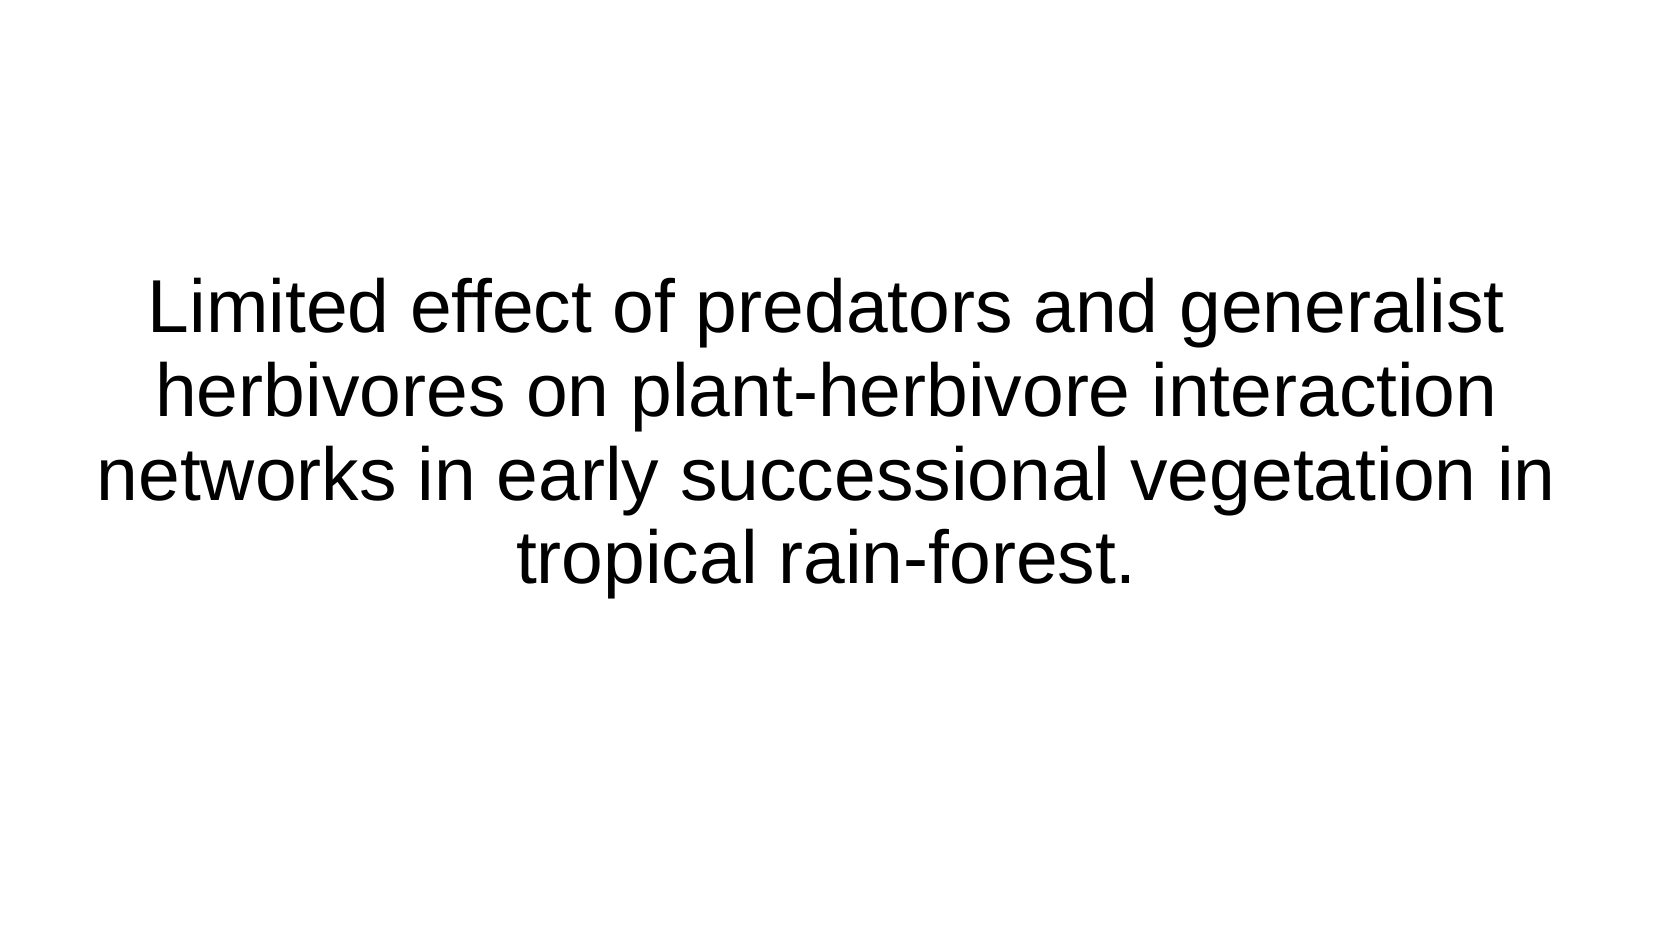

# Limited effect of predators and generalist herbivores on plant-herbivore interaction networks in early successional vegetation in tropical rain-forest.